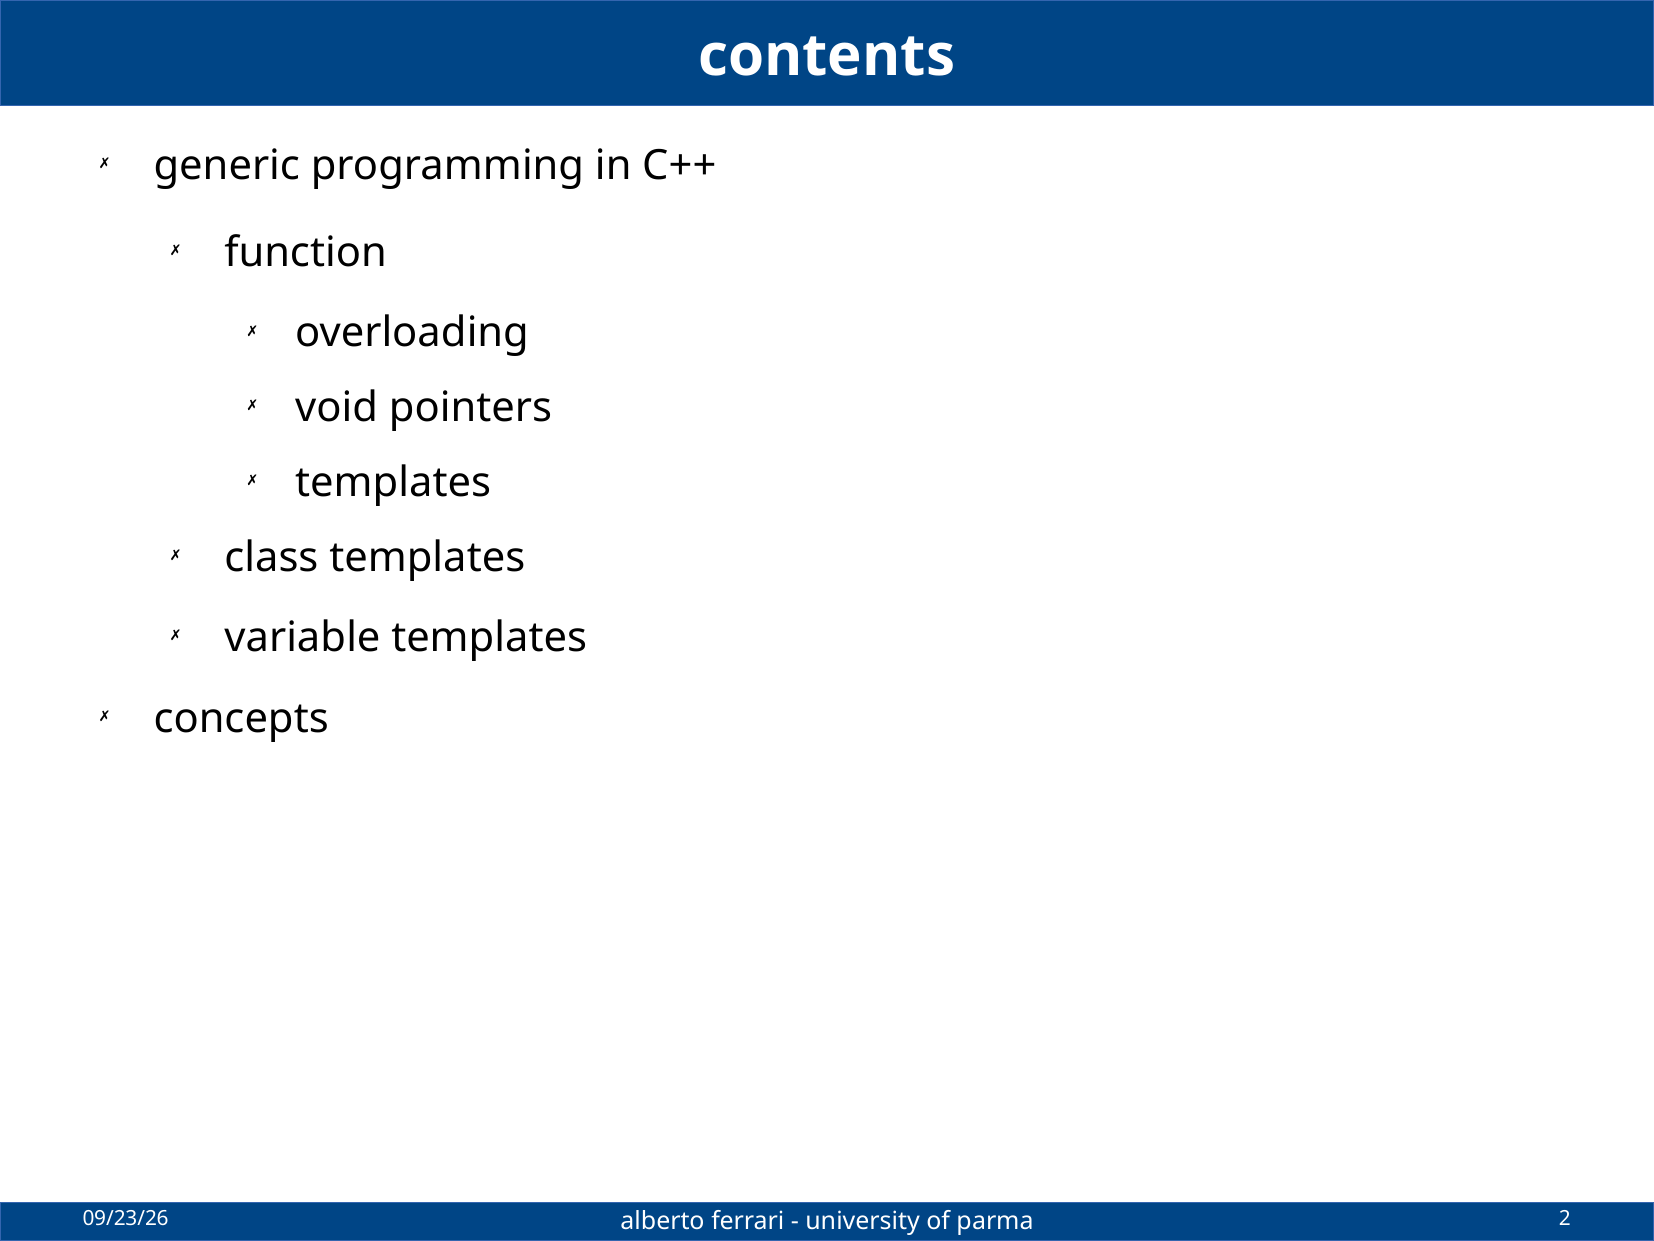

# contents
generic programming in C++
function
overloading
void pointers
templates
class templates
variable templates
concepts
alberto ferrari - university of parma
2